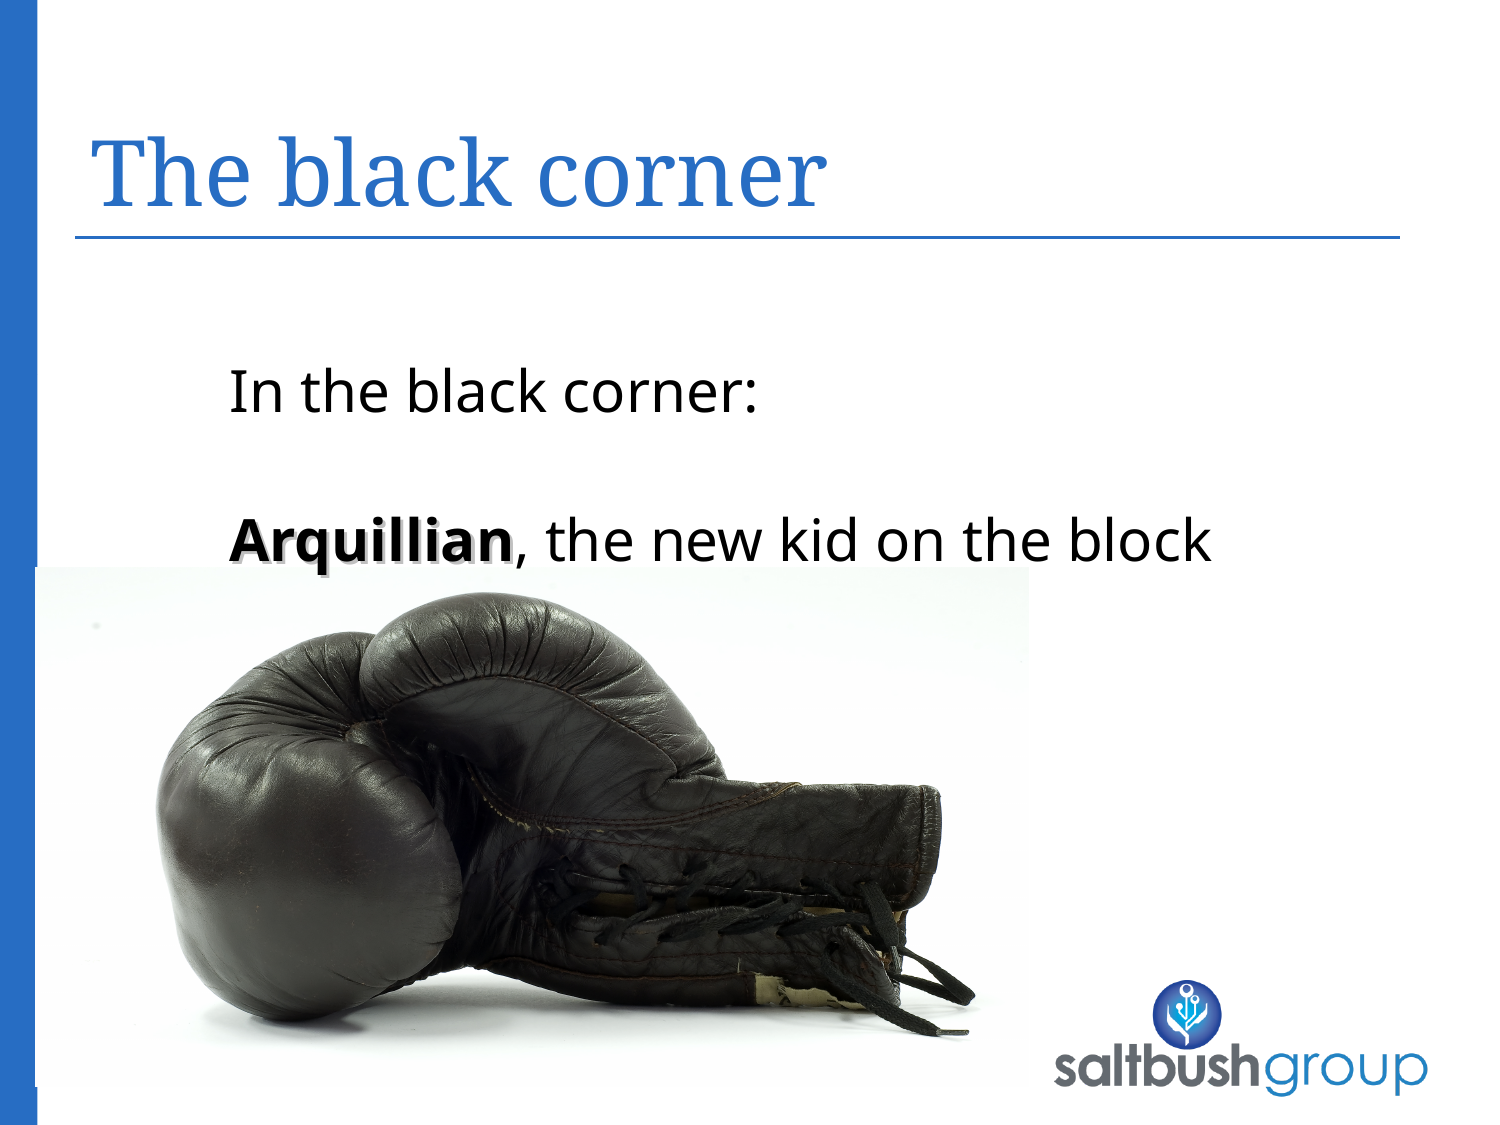

# The black corner
In the black corner:
Arquillian, the new kid on the block